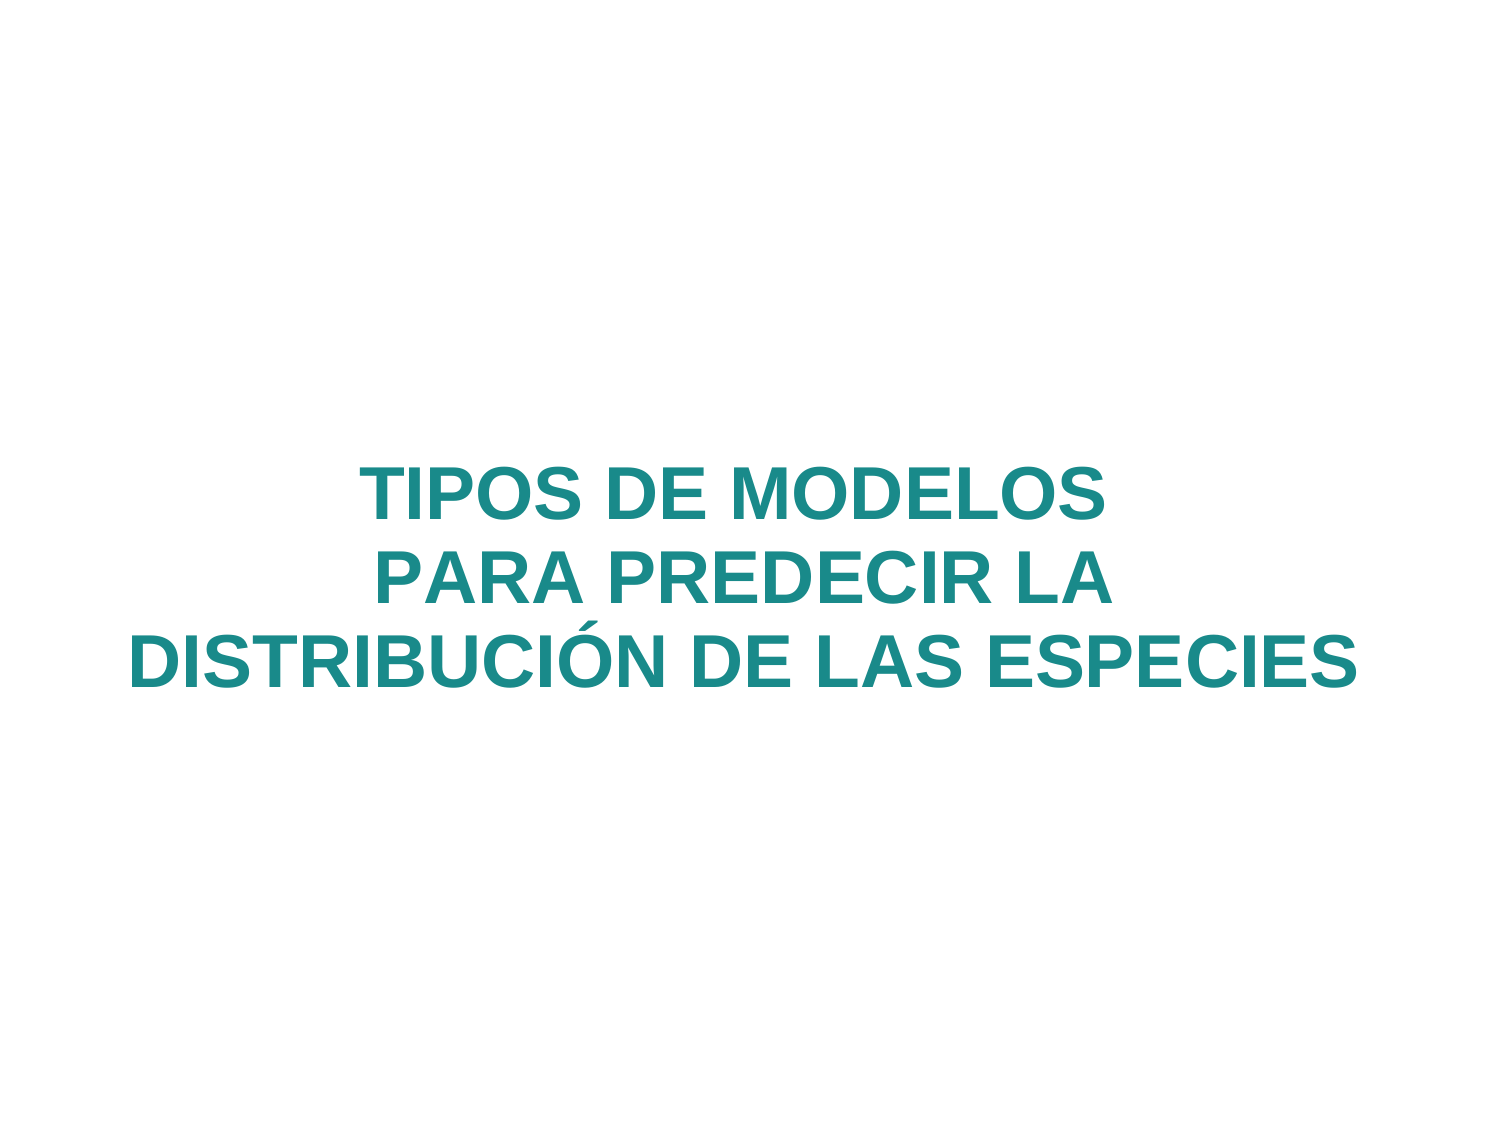

# TIPOS DE MODELOS PARA PREDECIR LA DISTRIBUCIÓN DE LAS ESPECIES